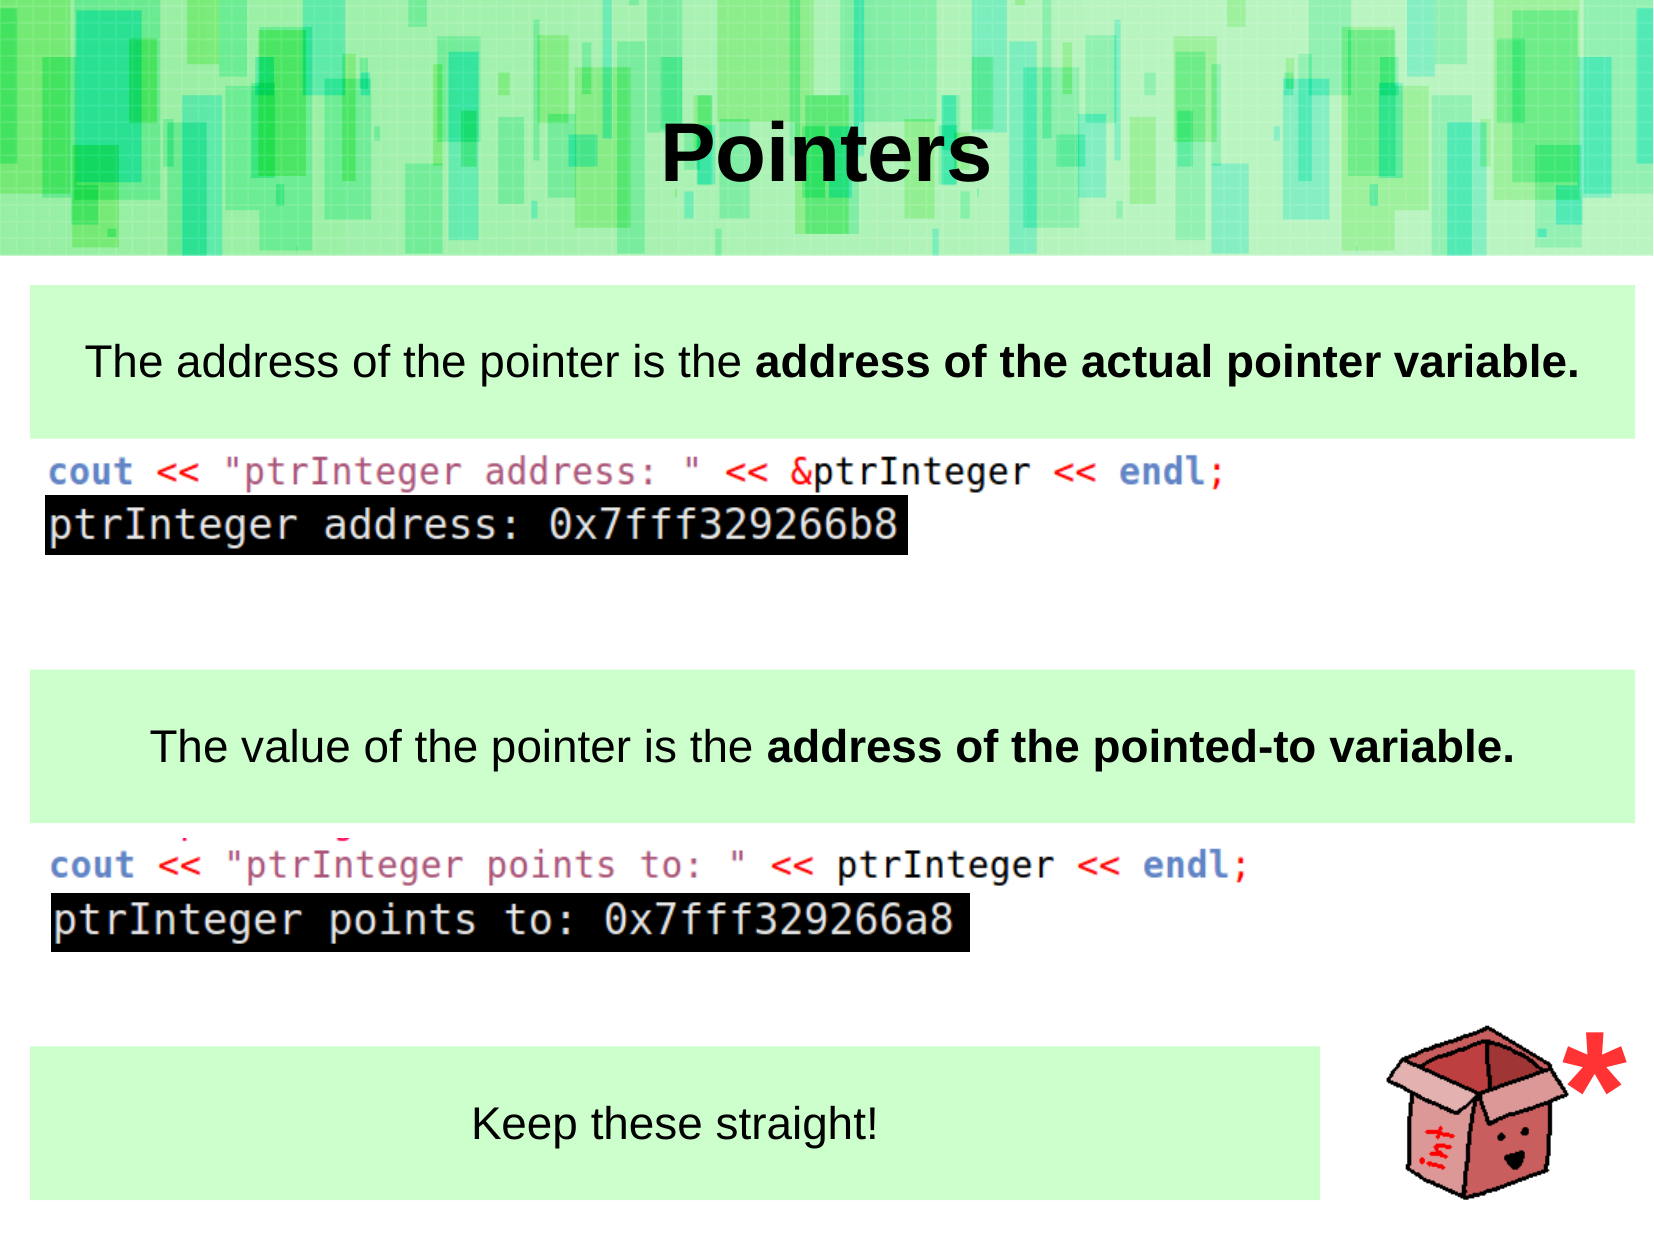

# Pointers
The address of the pointer is the address of the actual pointer variable.
The value of the pointer is the address of the pointed-to variable.
*
Keep these straight!